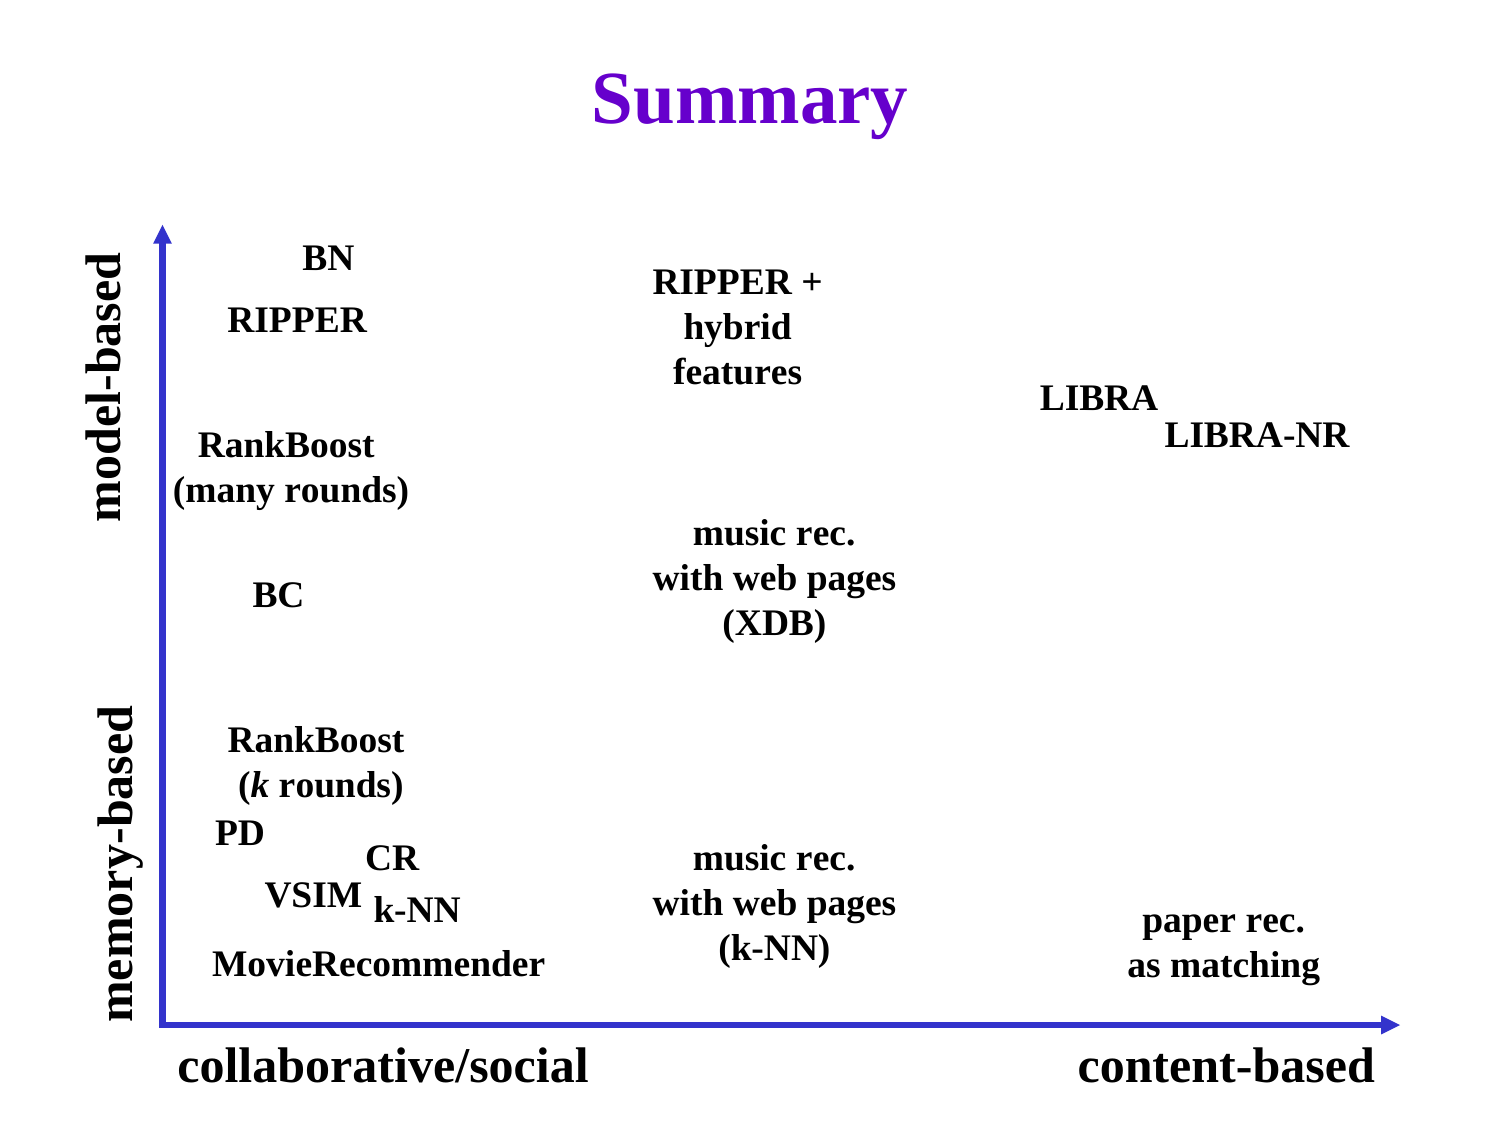

# Summary
BN
RIPPER +
hybrid
features
RIPPER
model-based
LIBRA
LIBRA-NR
RankBoost
(many rounds)
music rec.
with web pages
(XDB)
BC
RankBoost
(k rounds)
PD
memory-based
CR
music rec.
with web pages
(k-NN)
VSIM
k-NN
paper rec.
as matching
MovieRecommender
collaborative/social
content-based